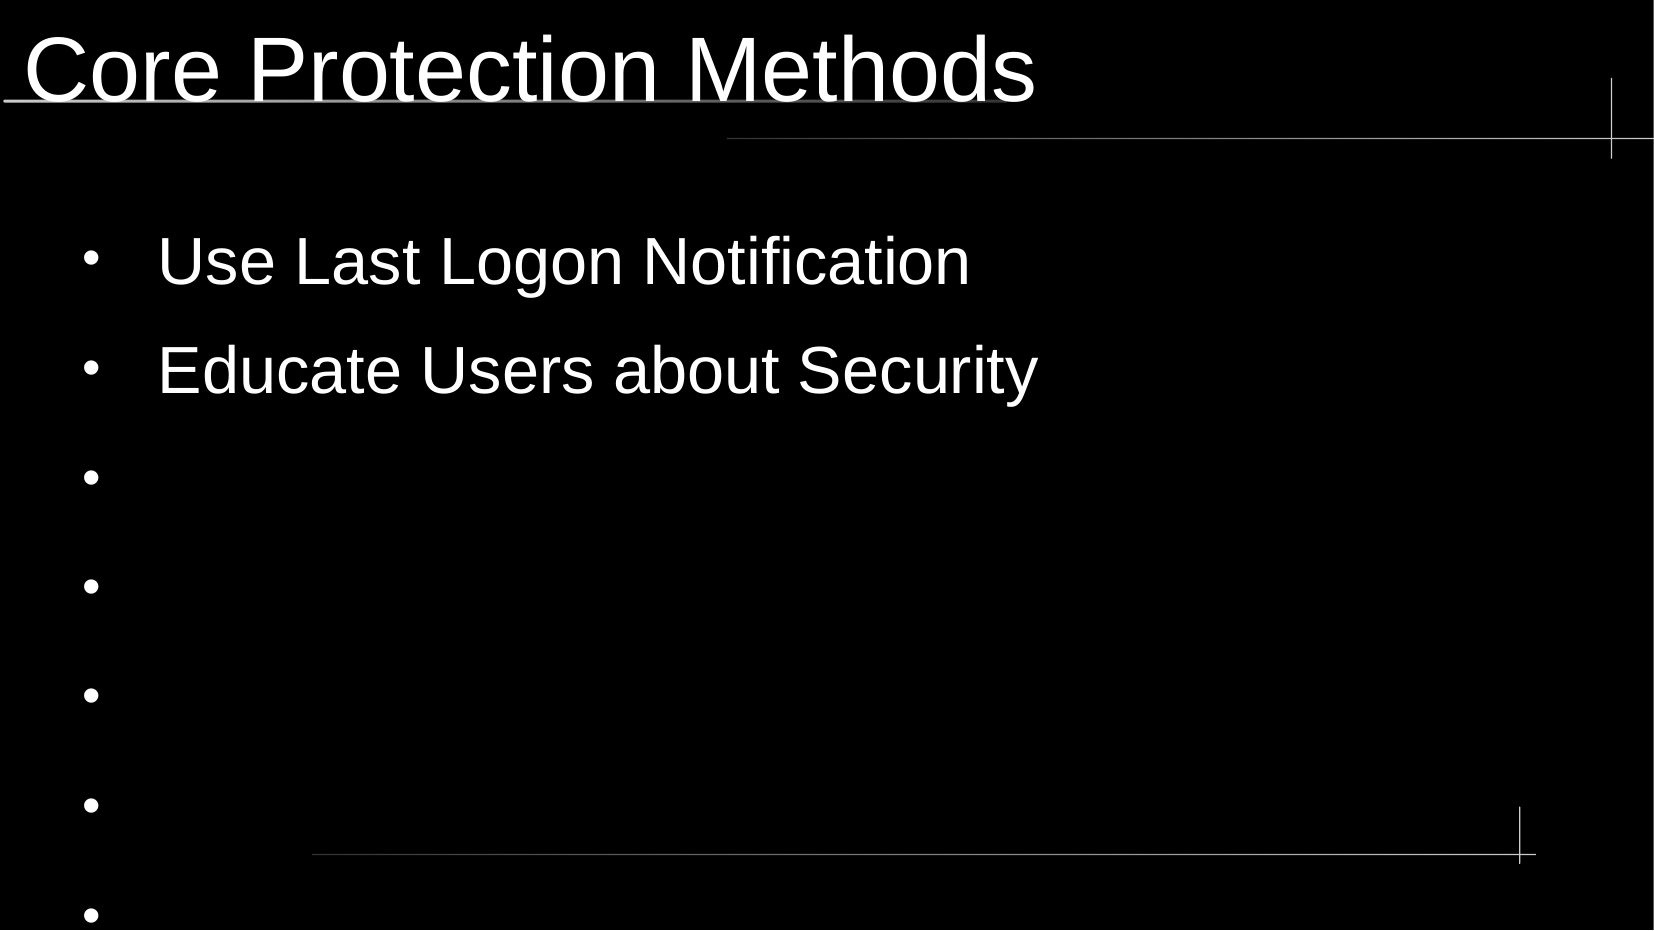

# Core Protection Methods
Use Last Logon Notification
Educate Users about Security